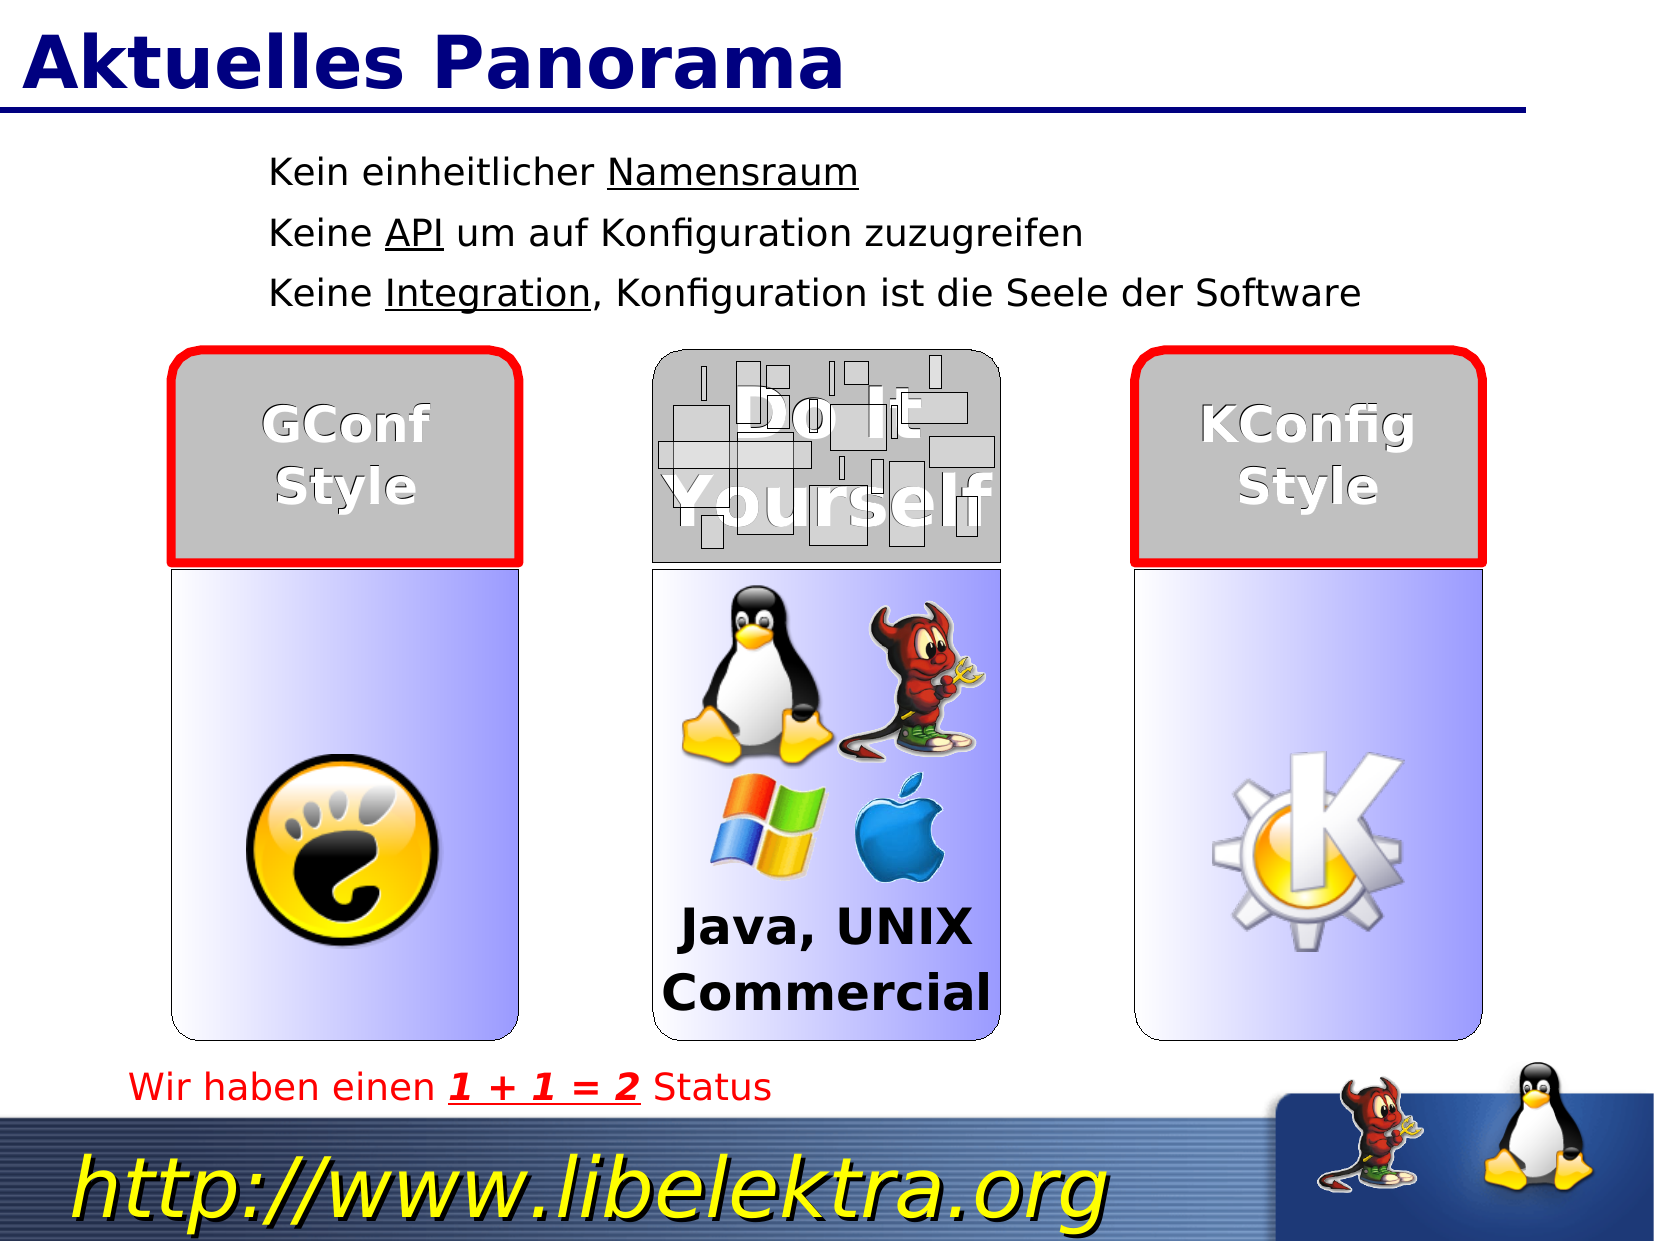

Aktuelles Panorama
# Kein einheitlicher Namensraum
Keine API um auf Konfiguration zuzugreifen
Keine Integration, Konfiguration ist die Seele der Software
Do It Yourself
Java, UNIX
Commercial
GConf Style
KConfig Style
Wir haben einen 1 + 1 = 2 Status